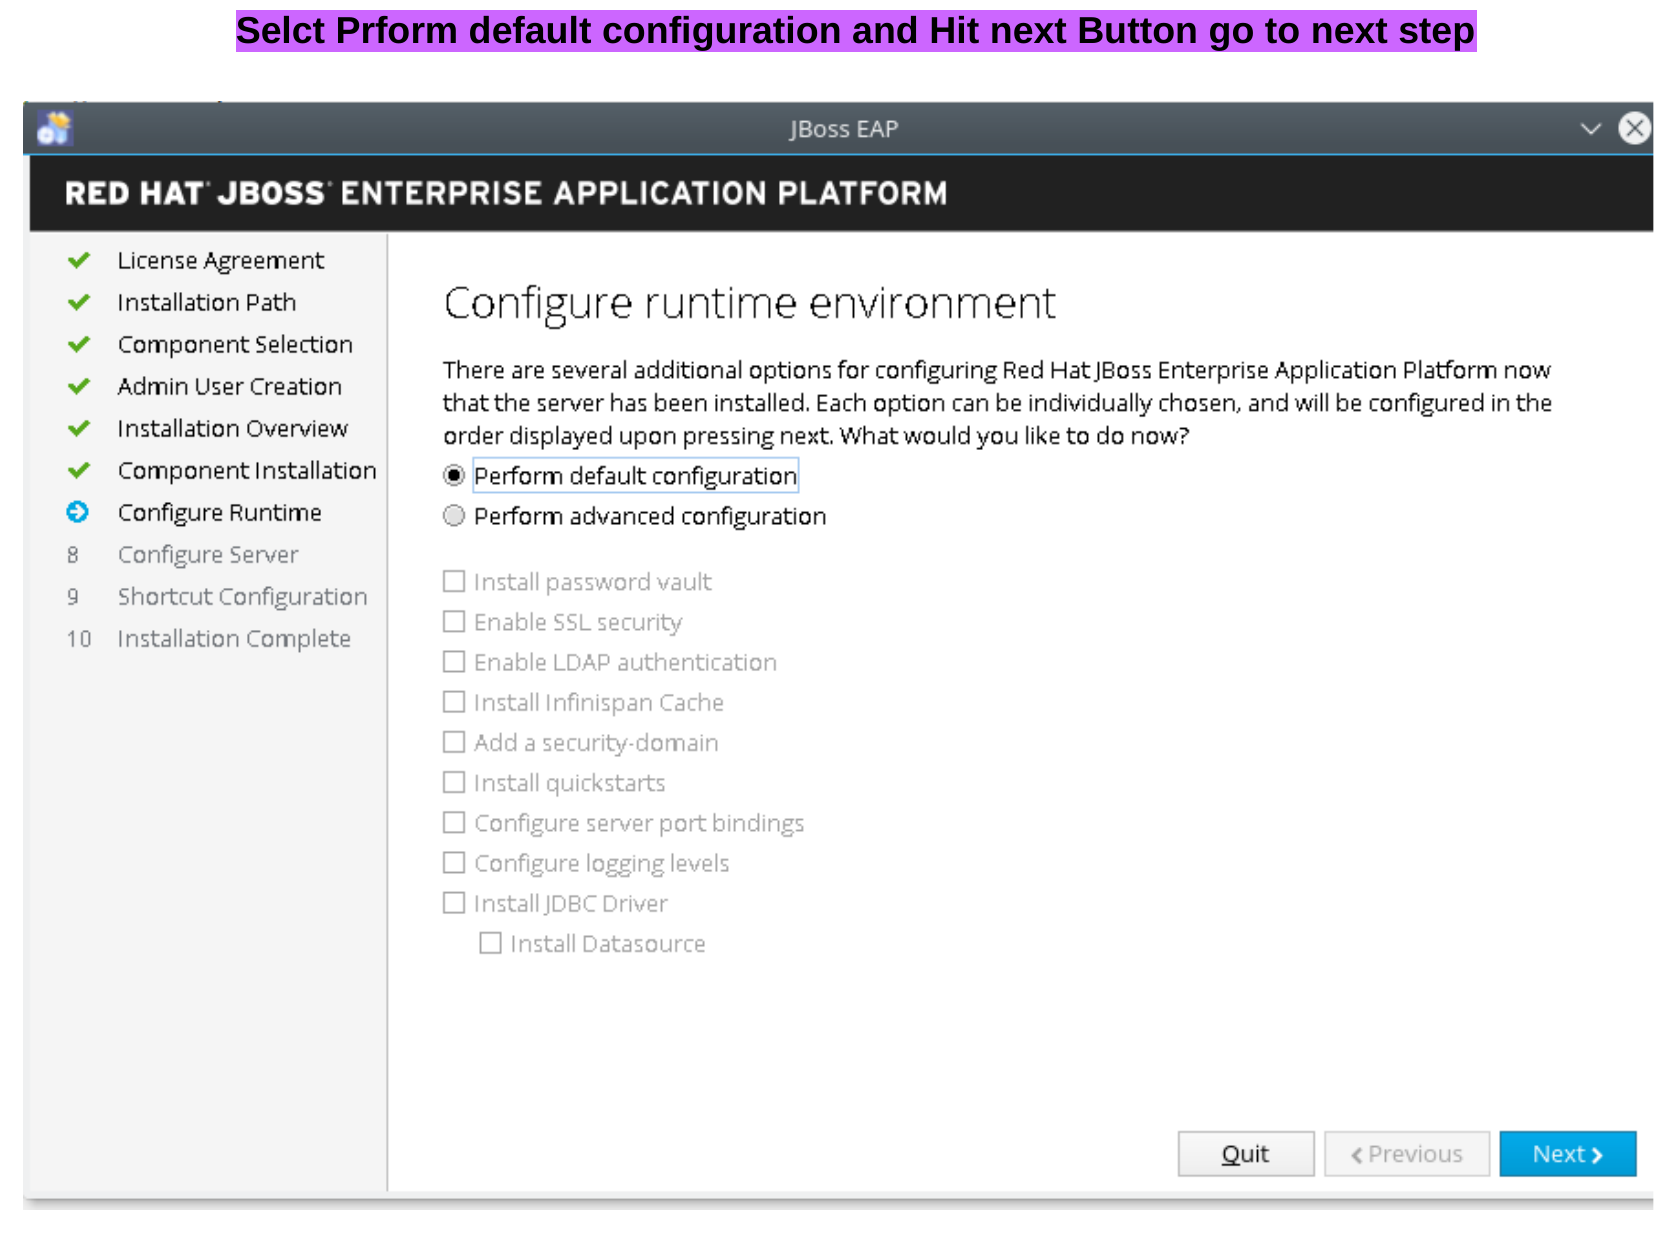

Selct Prform default configuration and Hit next Button go to next step